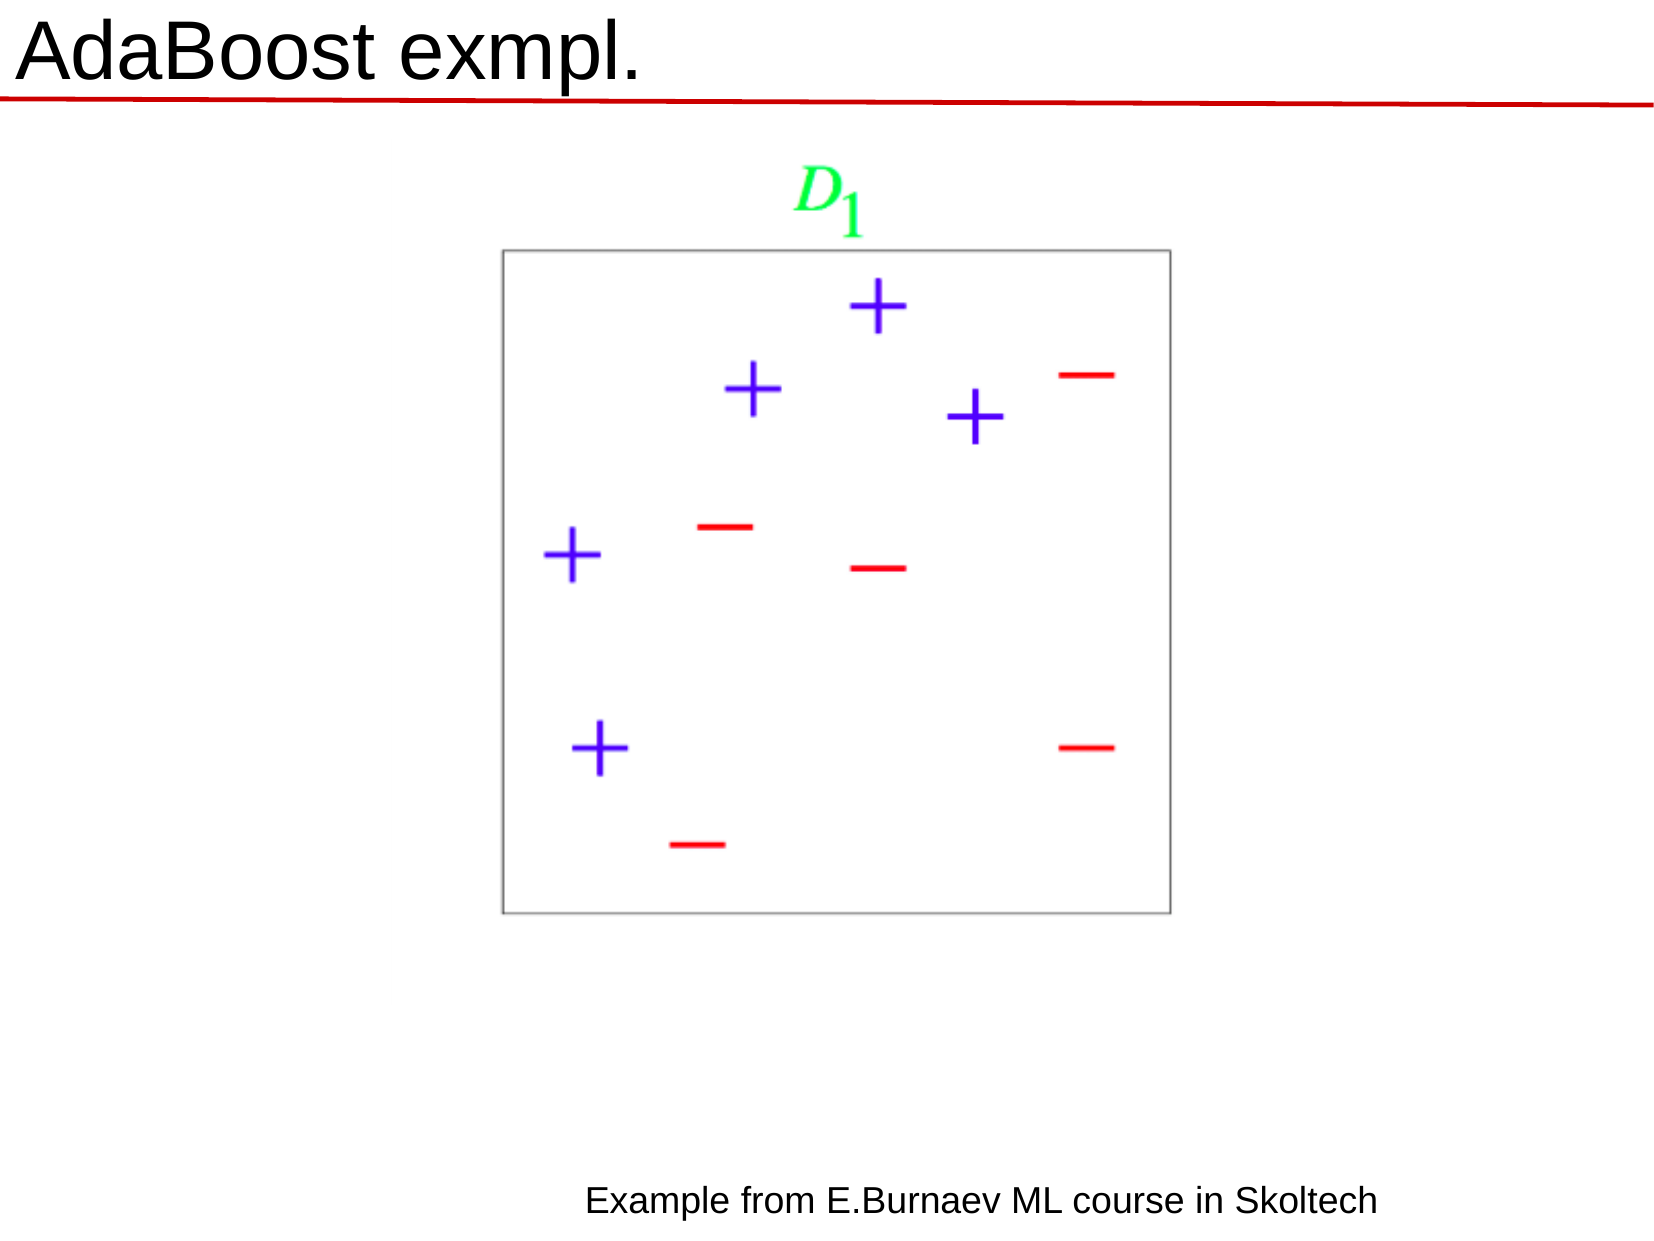

# AdaBoost exmpl.
Example from E.Burnaev ML course in Skoltech